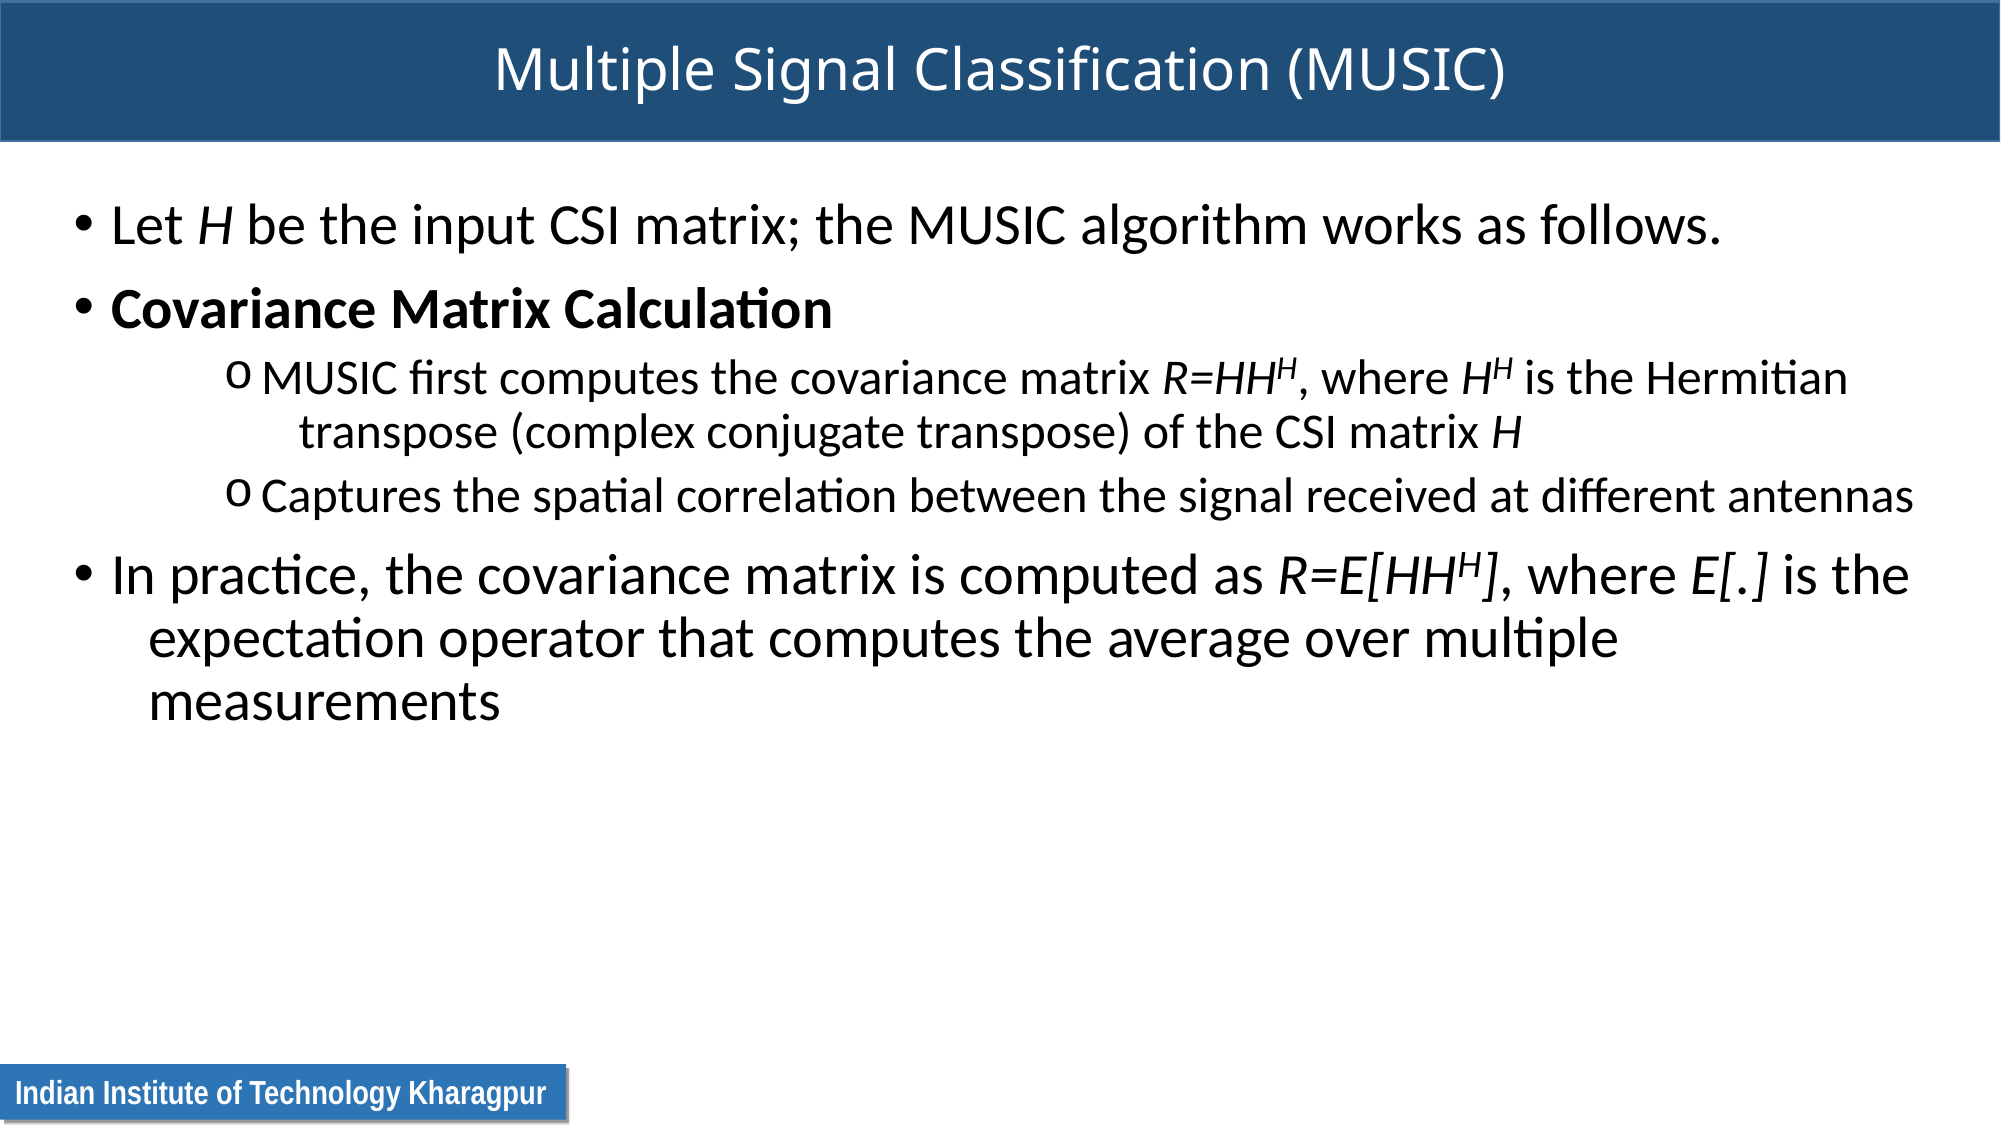

Multiple Signal Classification (MUSIC)
# Let H be the input CSI matrix; the MUSIC algorithm works as follows.
Covariance Matrix Calculation
MUSIC first computes the covariance matrix R=HHH, where HH is the Hermitian transpose (complex conjugate transpose) of the CSI matrix H
Captures the spatial correlation between the signal received at different antennas
In practice, the covariance matrix is computed as R=E[HHH], where E[.] is the expectation operator that computes the average over multiple measurements